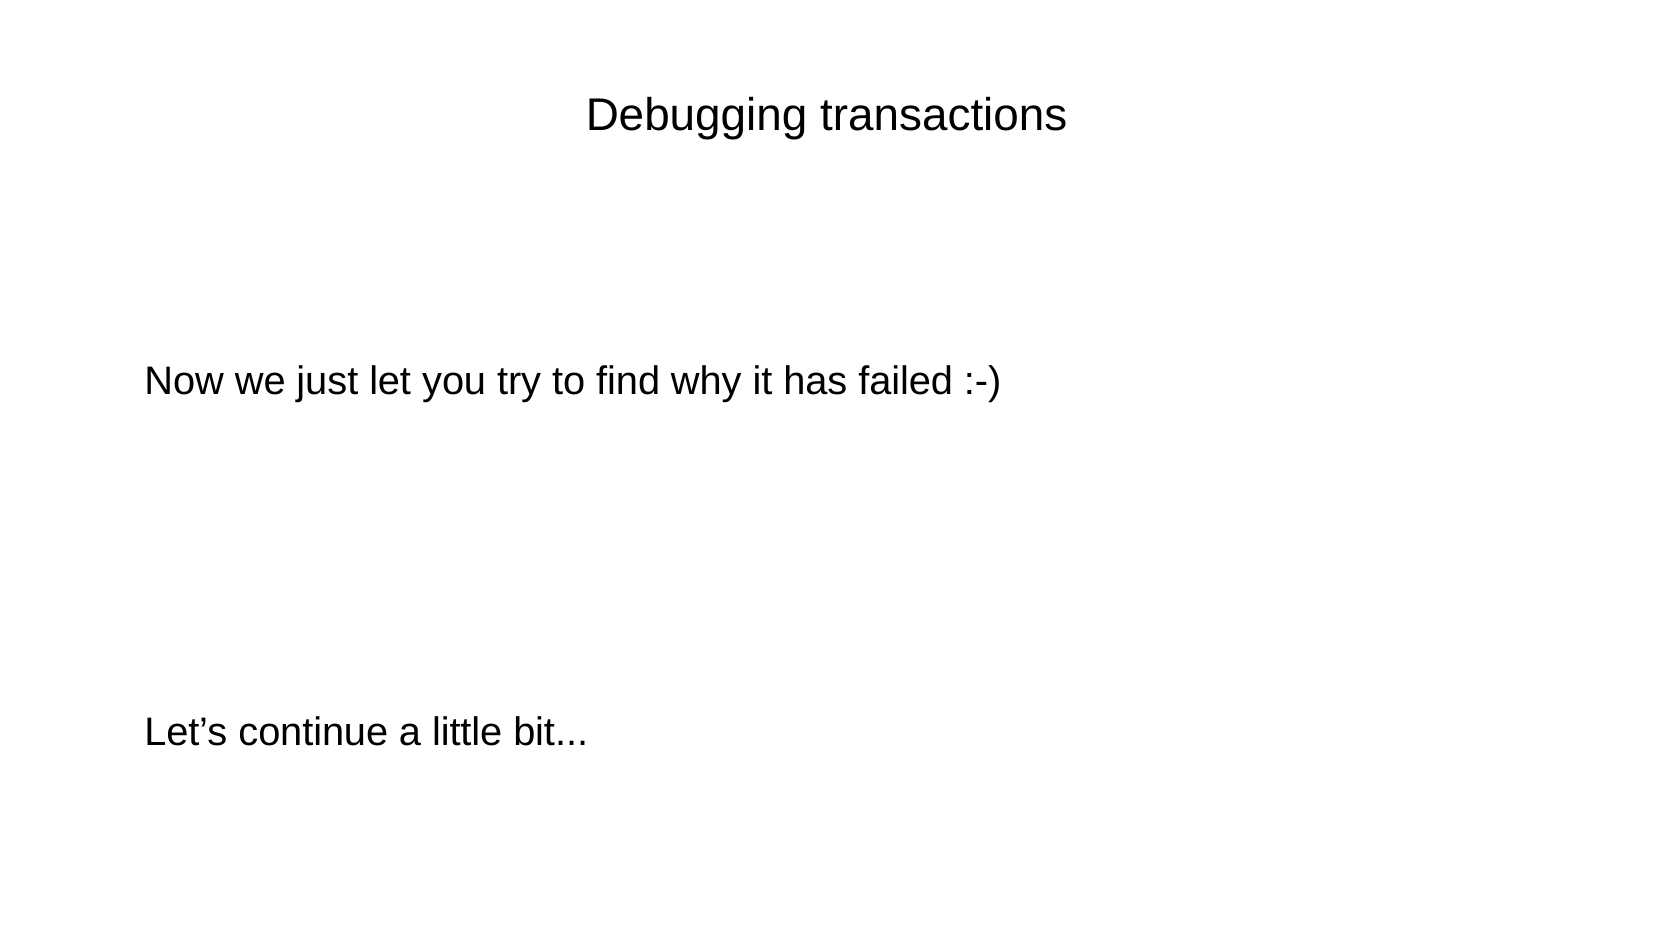

# Debugging transactions
Now we just let you try to find why it has failed :-)
Let’s continue a little bit...